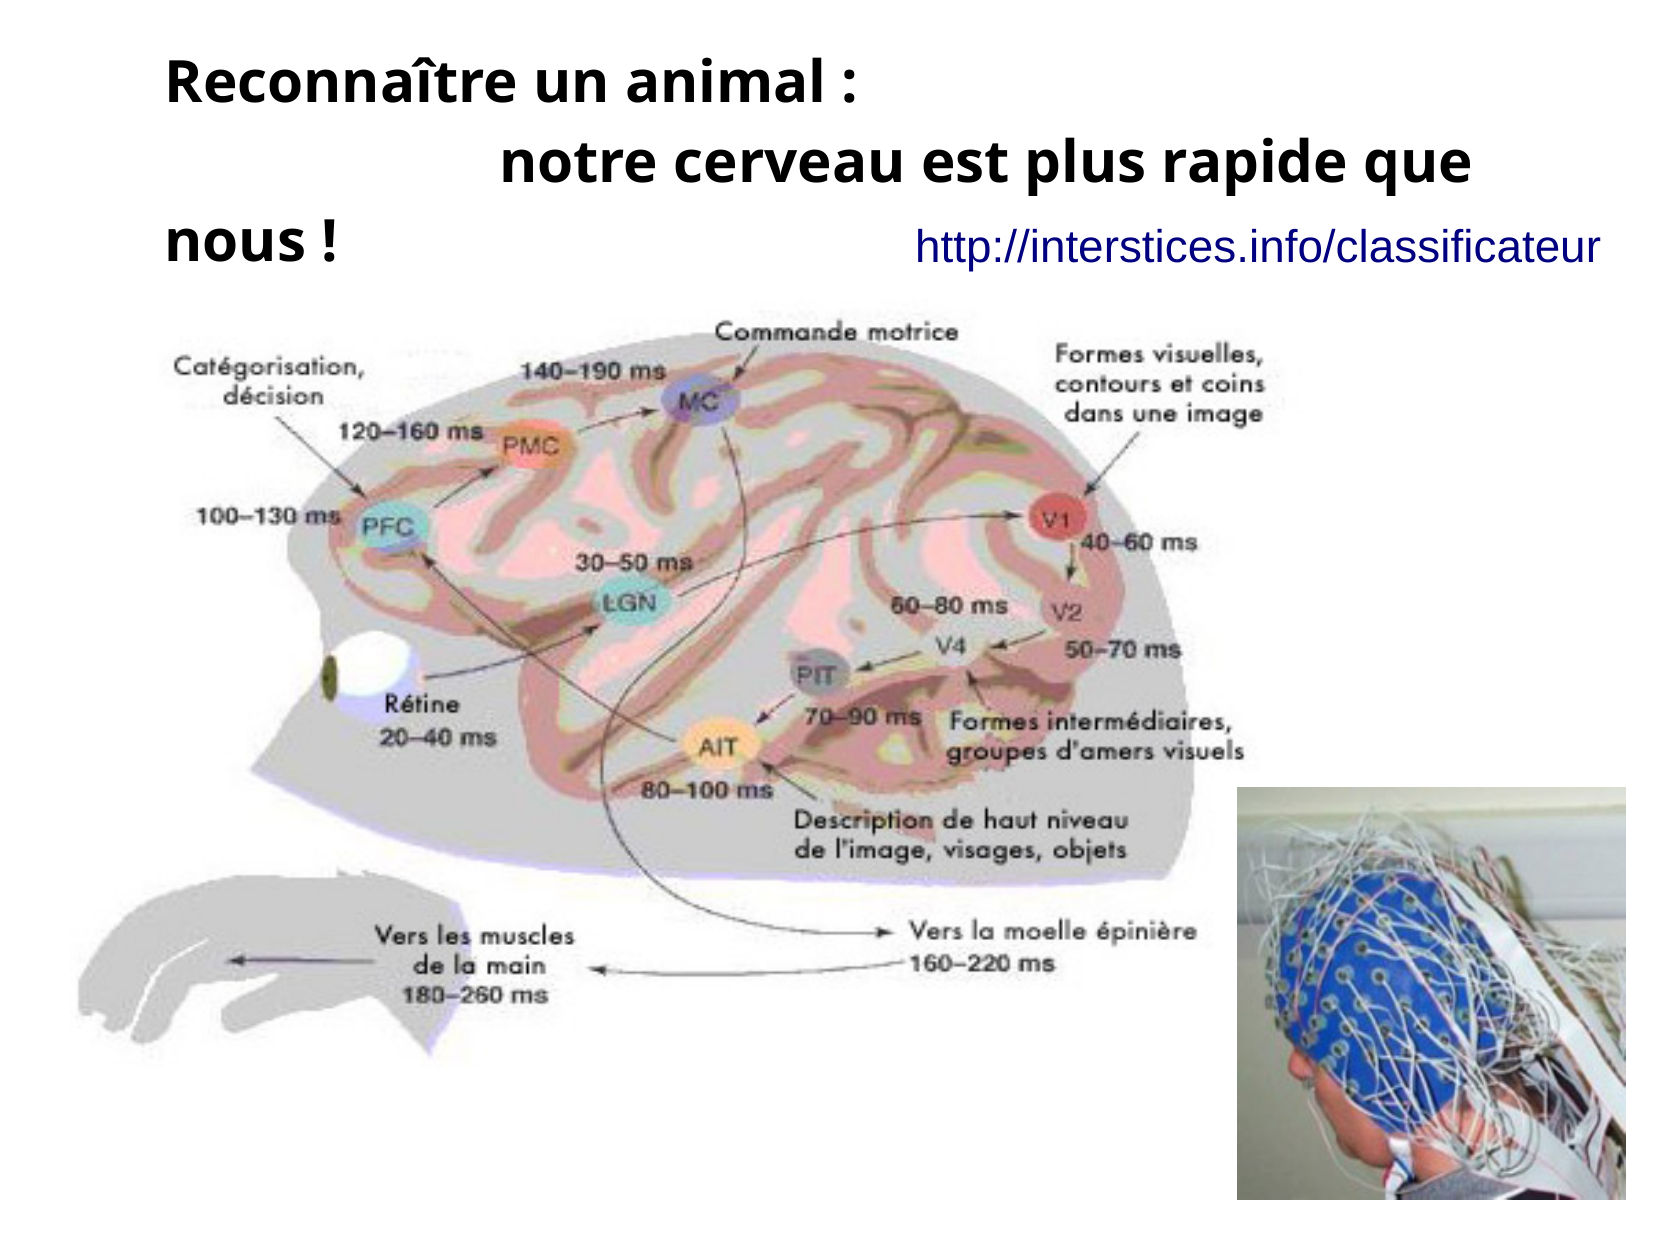

Reconnaître un animal :
 notre cerveau est plus rapide que nous !
http://interstices.info/classificateur